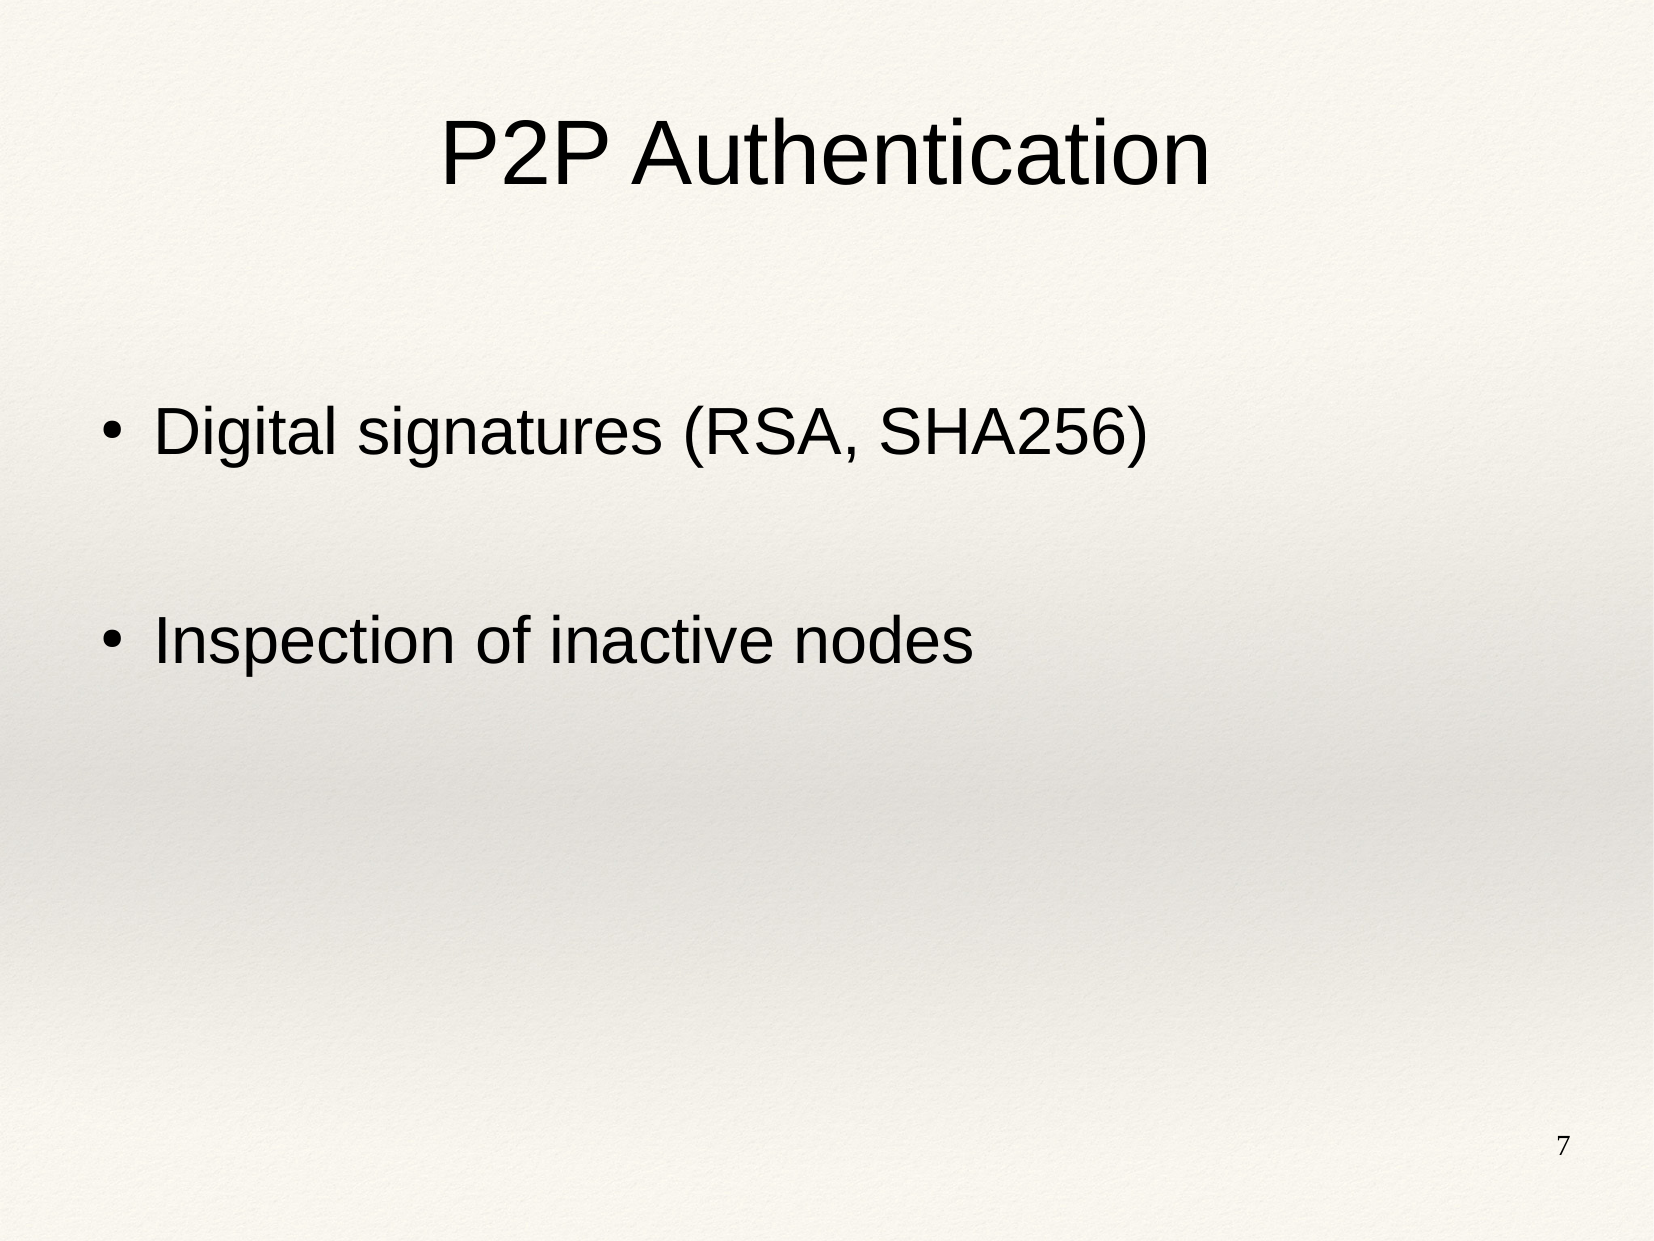

# P2P Authentication
Digital signatures (RSA, SHA256)
Inspection of inactive nodes
7